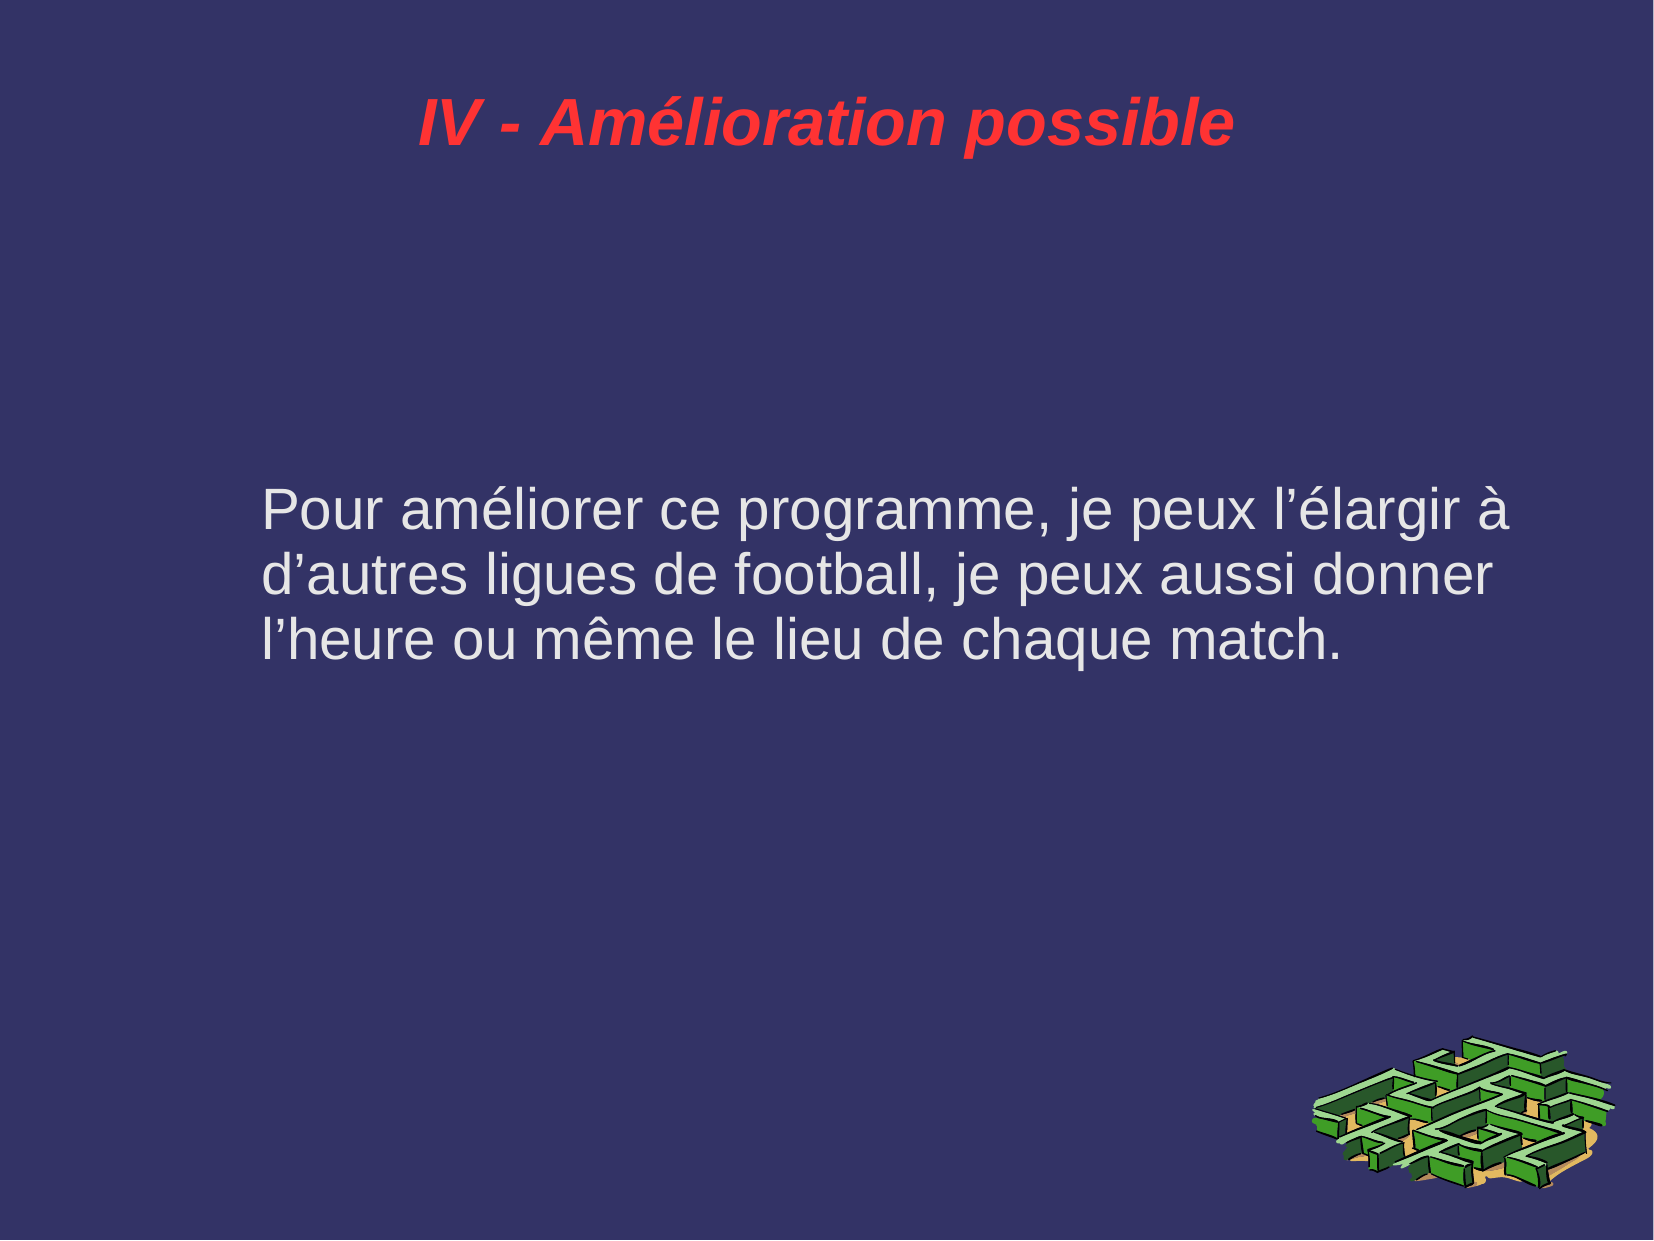

# IV - Amélioration possible
Pour améliorer ce programme, je peux l’élargir à d’autres ligues de football, je peux aussi donner l’heure ou même le lieu de chaque match.